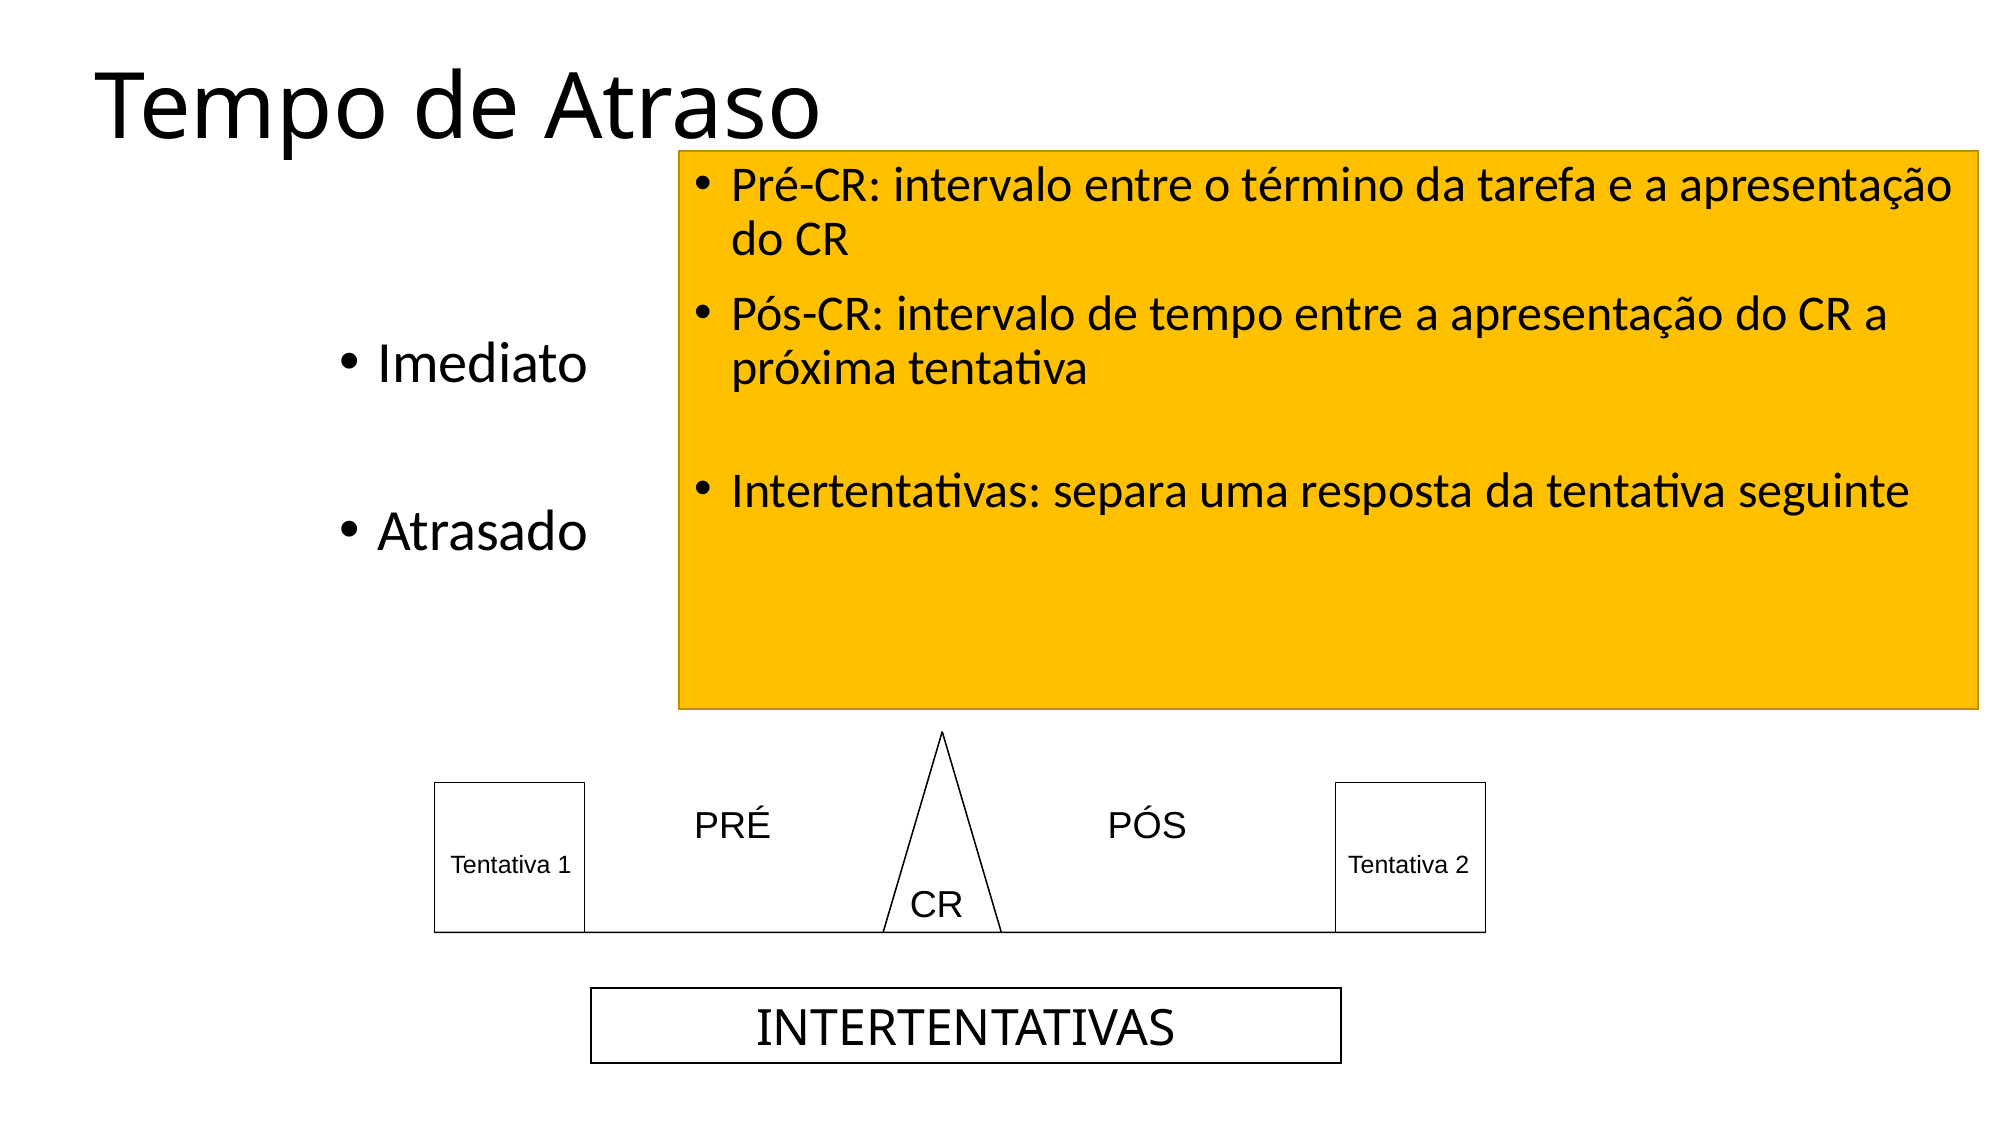

# Tempo de Atraso
Pré-CR: intervalo entre o término da tarefa e a apresentação do CR
Pós-CR: intervalo de tempo entre a apresentação do CR a próxima tentativa
Intertentativas: separa uma resposta da tentativa seguinte
Imediato
Atrasado
CR
PRÉ
PÓS
Tentativa 1
Tentativa 2
INTERTENTATIVAS